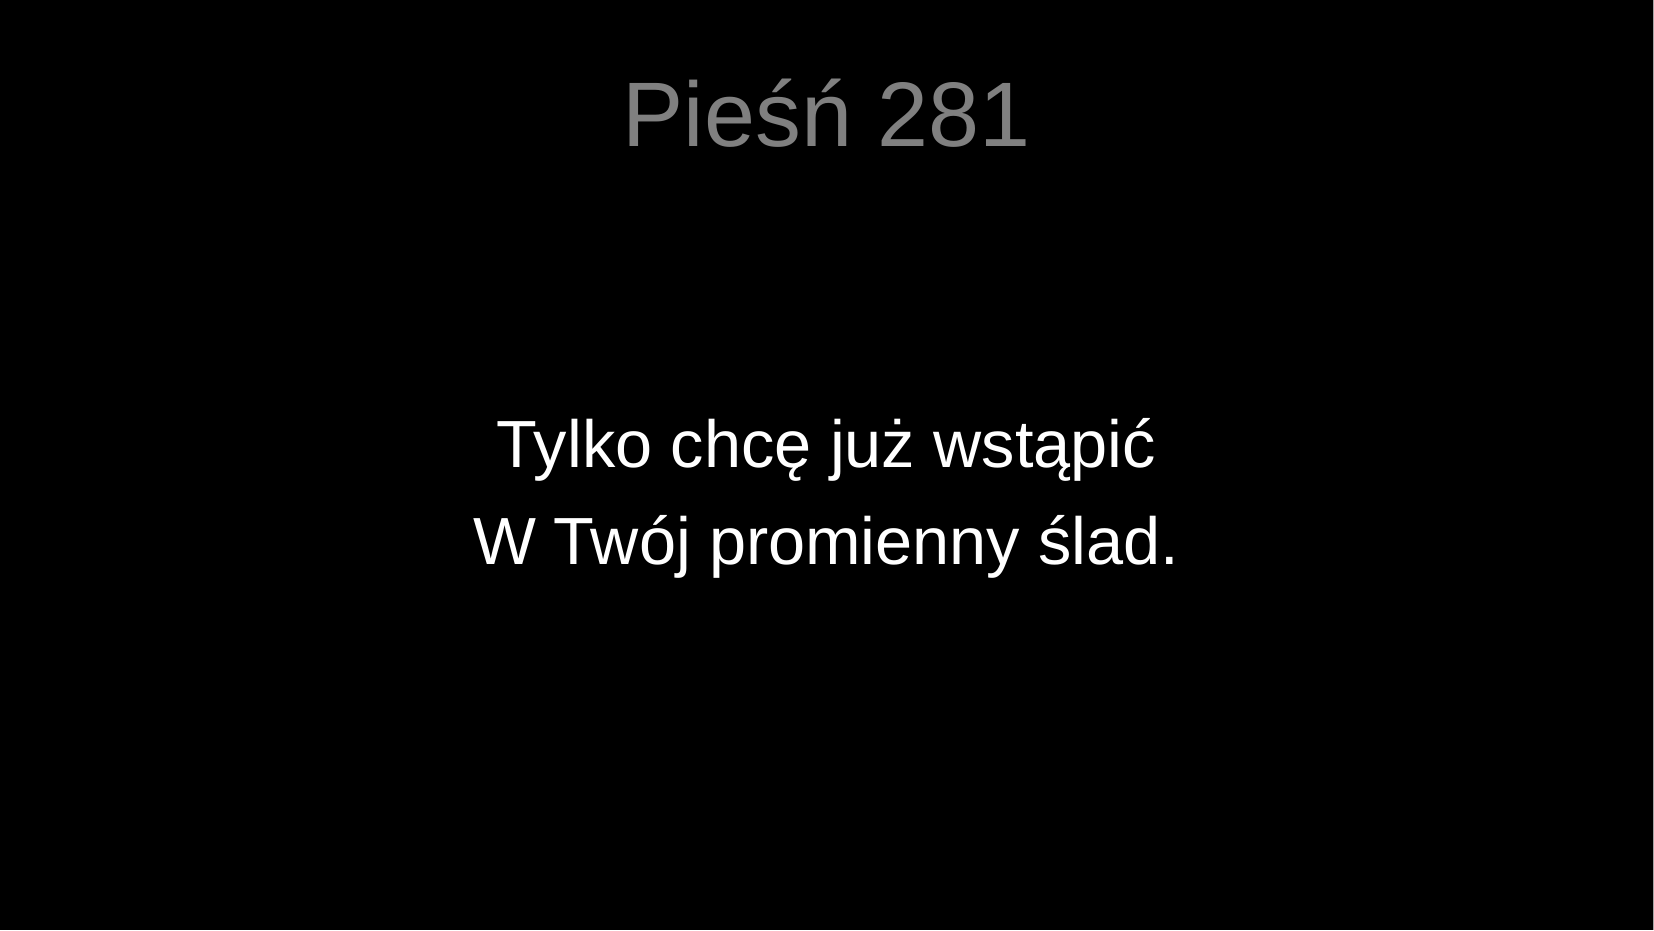

# Pieśń 281
Tylko chcę już wstąpić
W Twój promienny ślad.